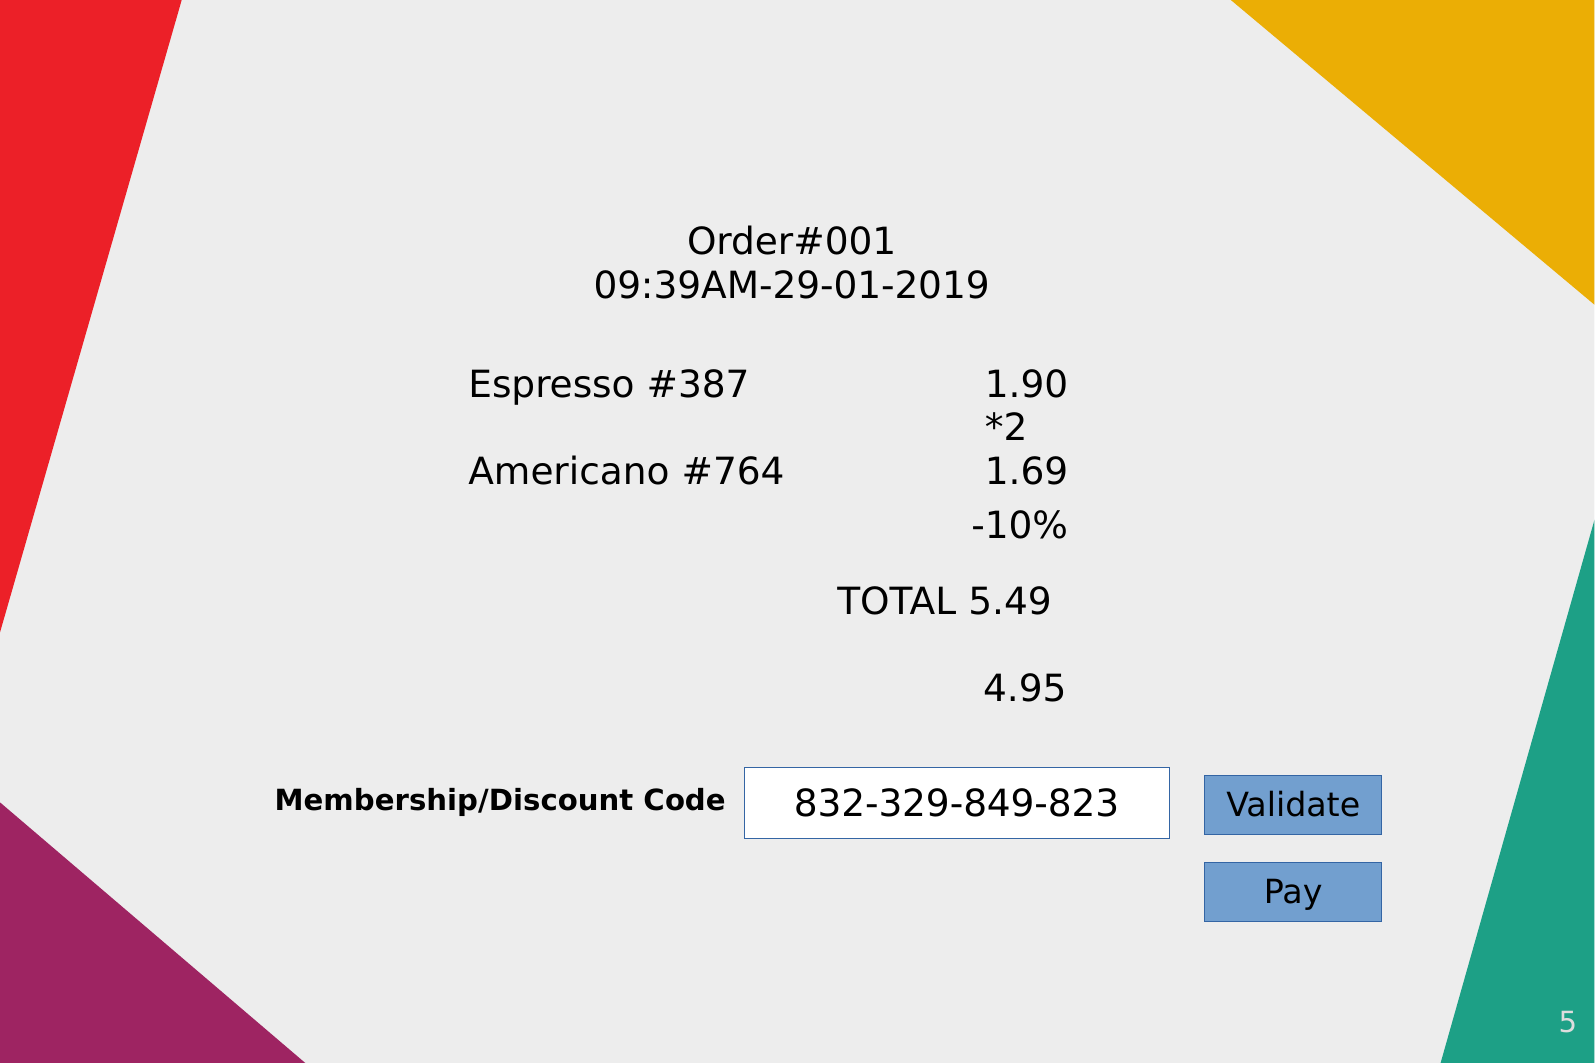

Order#001
09:39AM-29-01-2019
Espresso #387				1.90							*2
Americano #764			1.69
					TOTAL 5.49
														 4.95
-10%
832-329-849-823
Membership/Discount Code
Validate
Pay
5